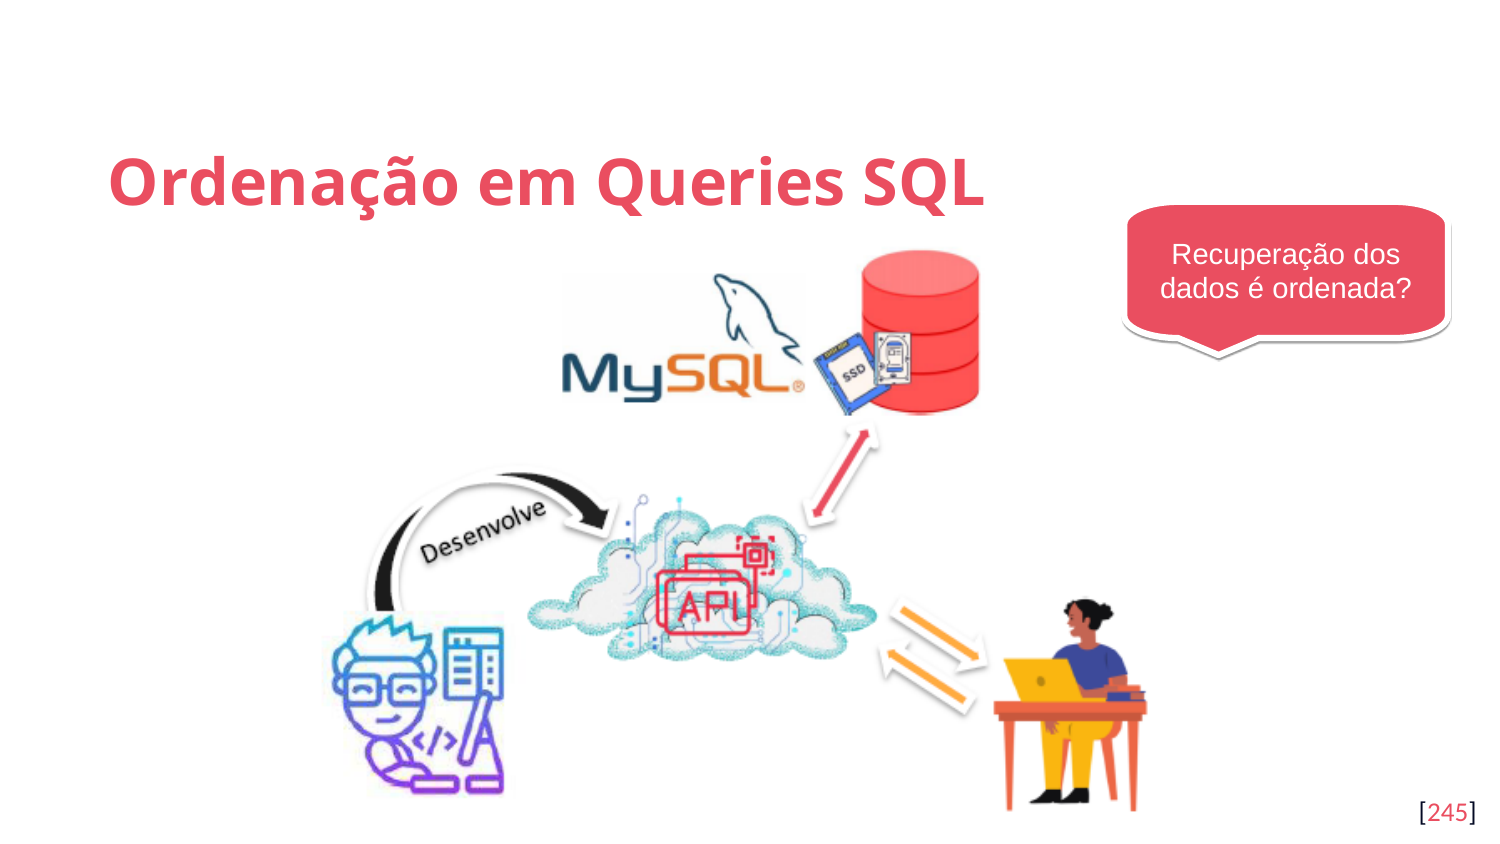

Ordenação em Queries SQL
Recuperação dos dados é ordenada?